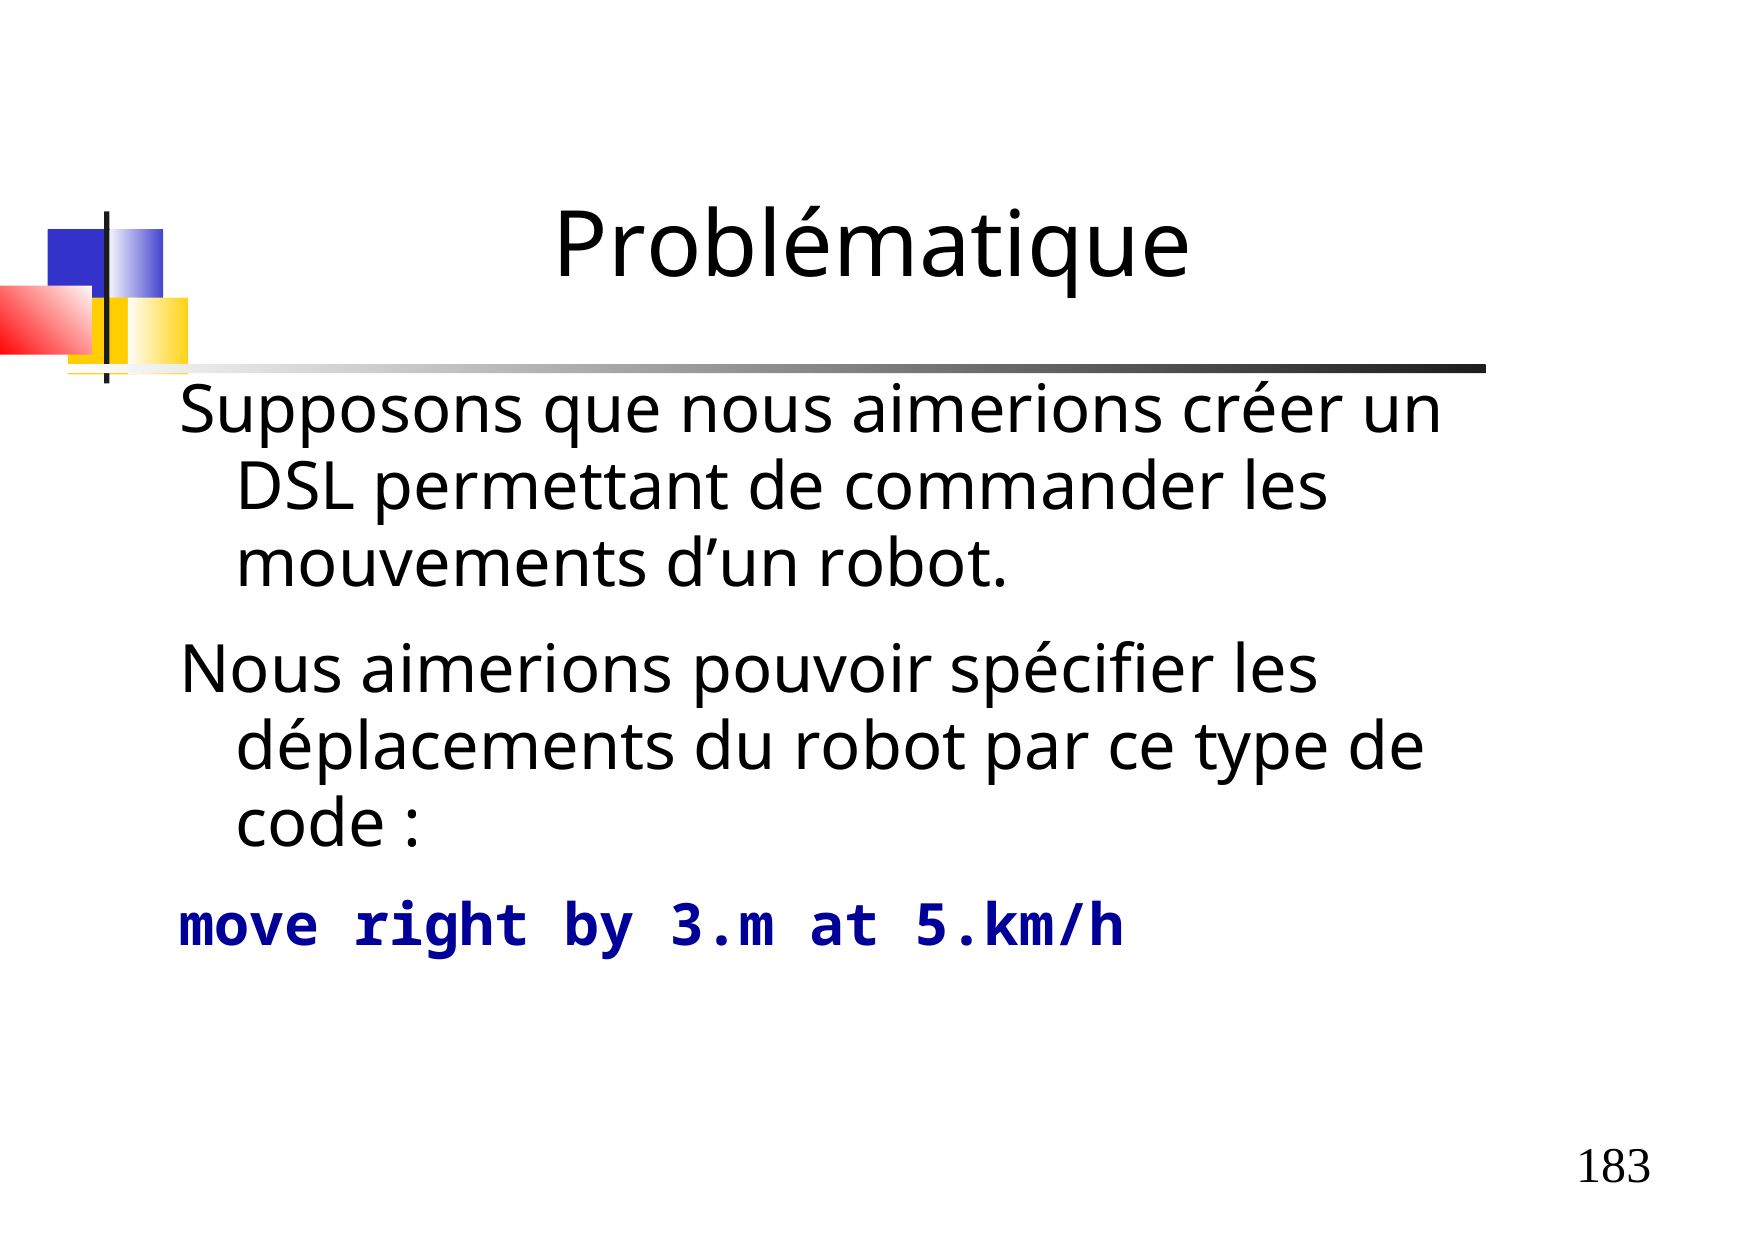

# Problématique
Supposons que nous aimerions créer un DSL permettant de commander les mouvements d’un robot.
Nous aimerions pouvoir spécifier les déplacements du robot par ce type de code :
move right by 3.m at 5.km/h